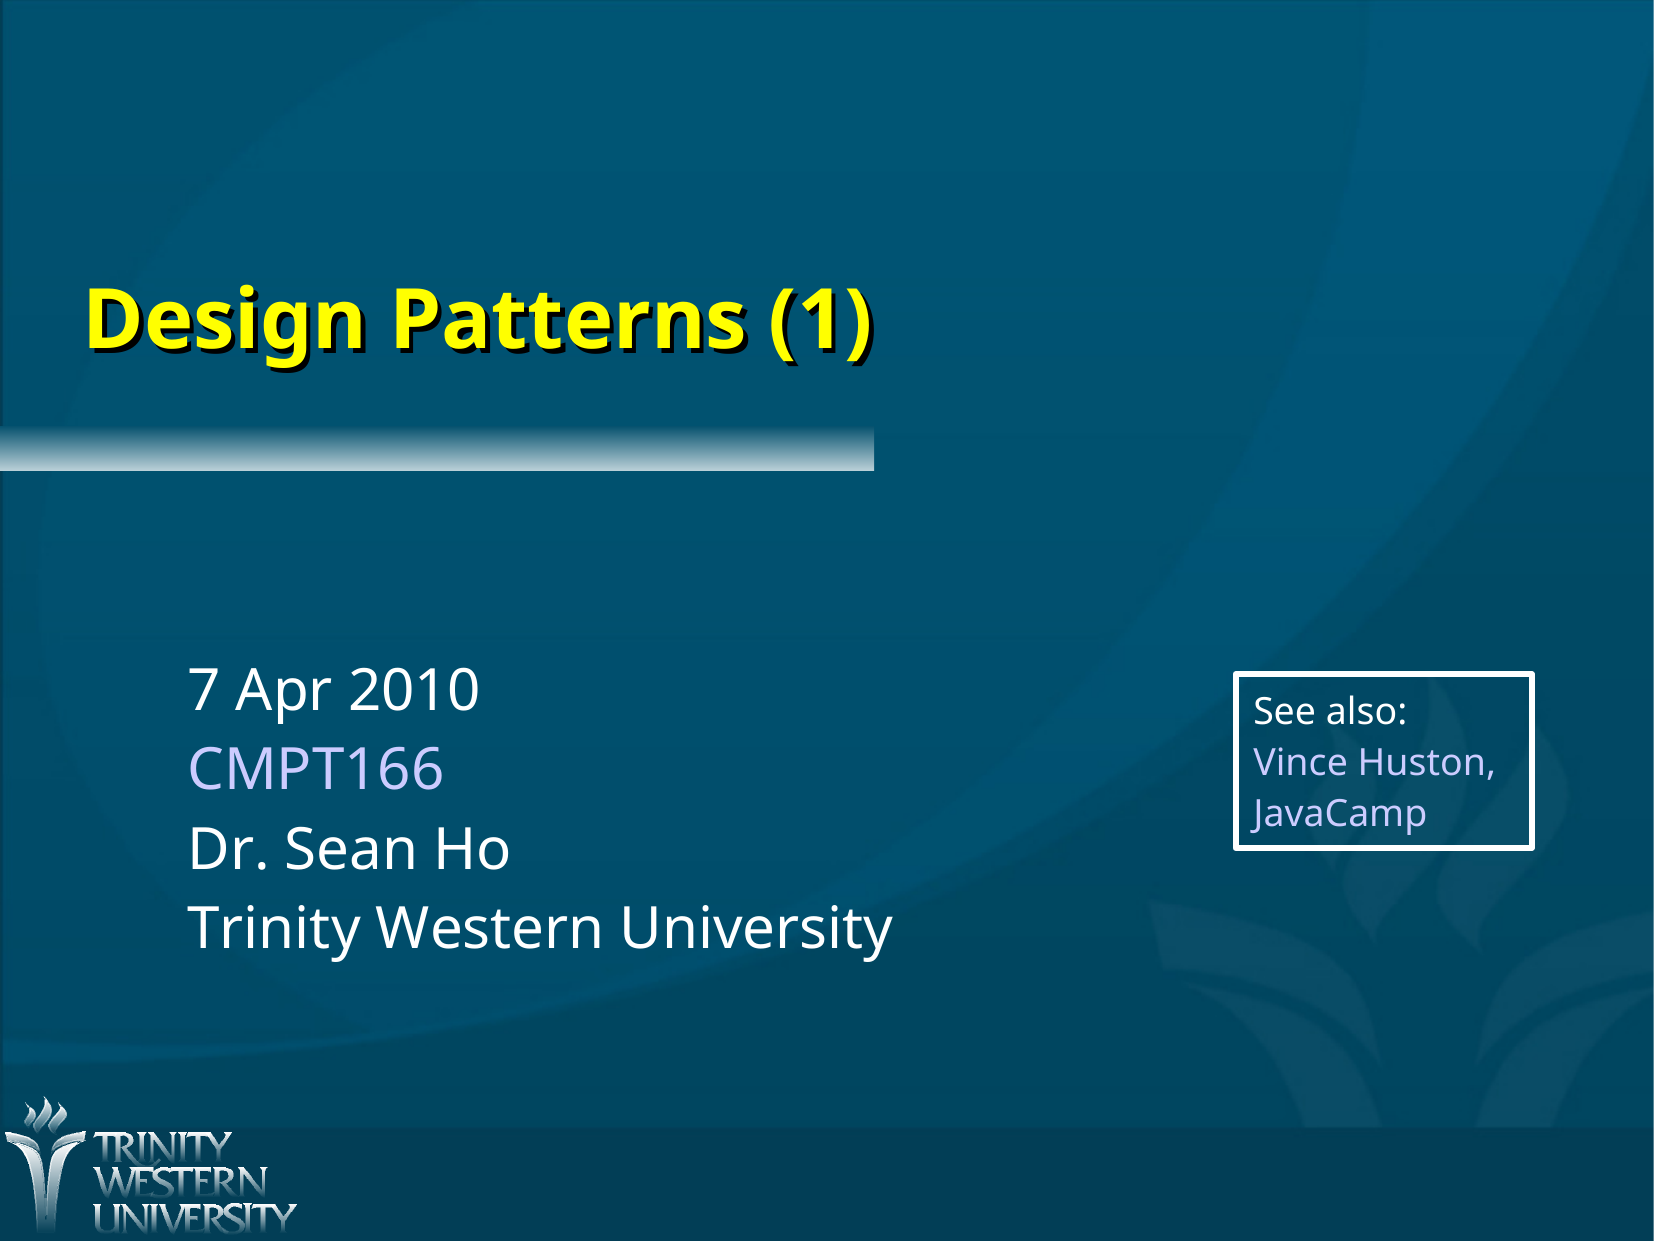

# Design Patterns (1)
7 Apr 2010
CMPT166
Dr. Sean Ho
Trinity Western University
See also:
Vince Huston,
JavaCamp